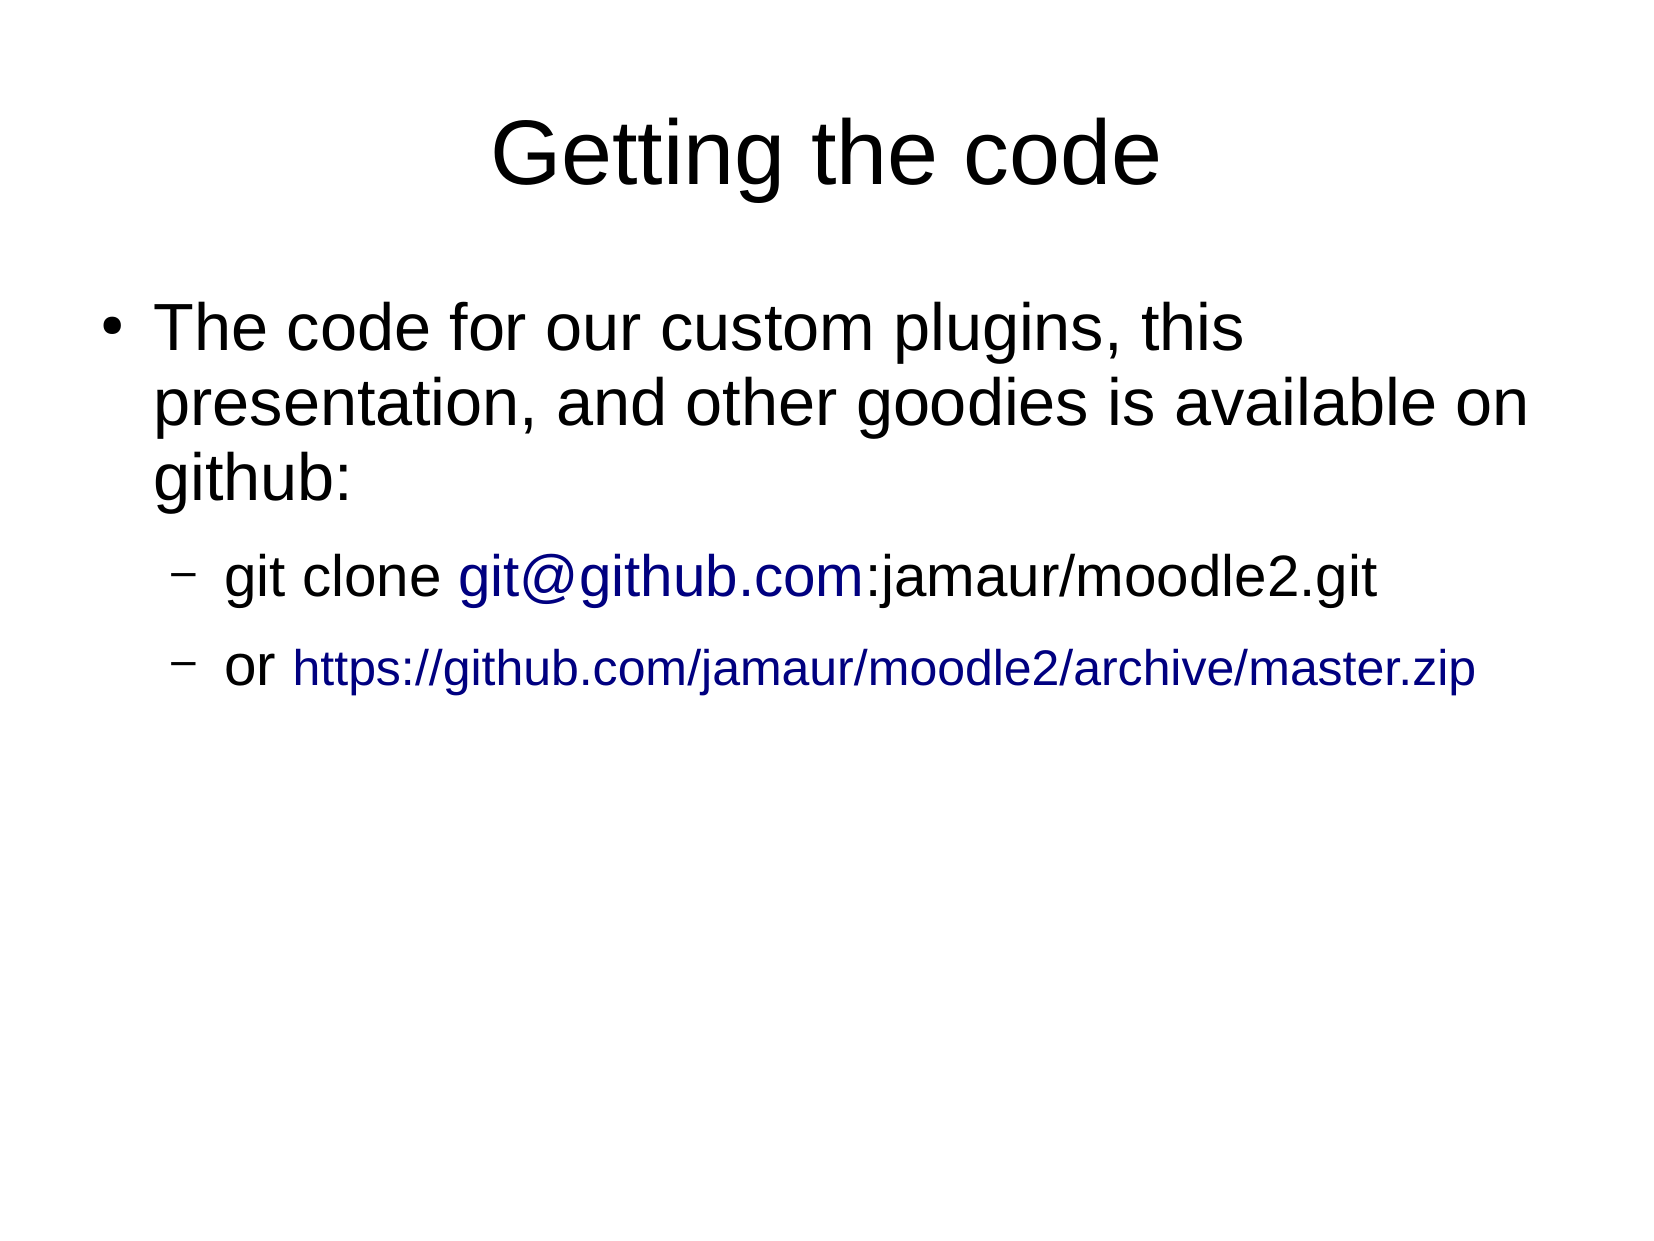

# Getting the code
The code for our custom plugins, this presentation, and other goodies is available on github:
git clone git@github.com:jamaur/moodle2.git
or https://github.com/jamaur/moodle2/archive/master.zip